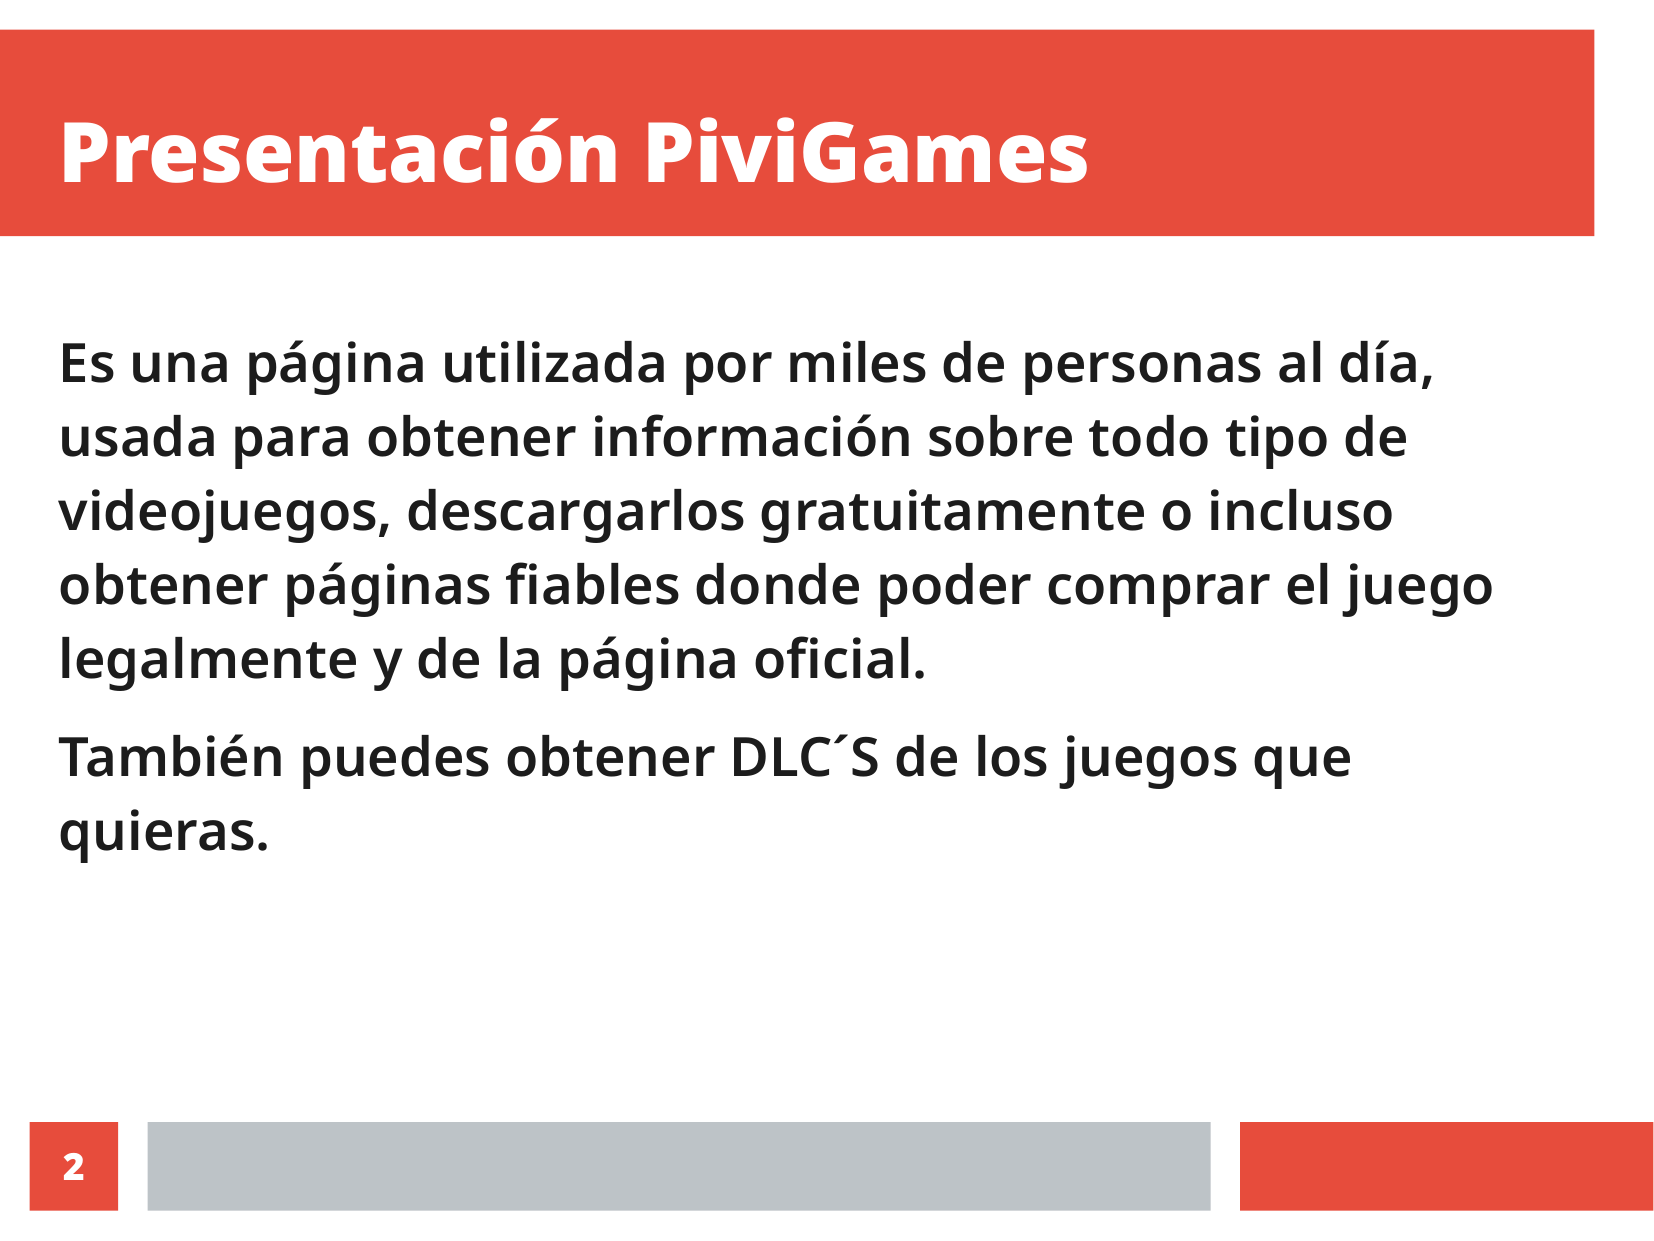

# Presentación PiviGames
Es una página utilizada por miles de personas al día, usada para obtener información sobre todo tipo de videojuegos, descargarlos gratuitamente o incluso obtener páginas fiables donde poder comprar el juego legalmente y de la página oficial.
También puedes obtener DLC´S de los juegos que quieras.
2